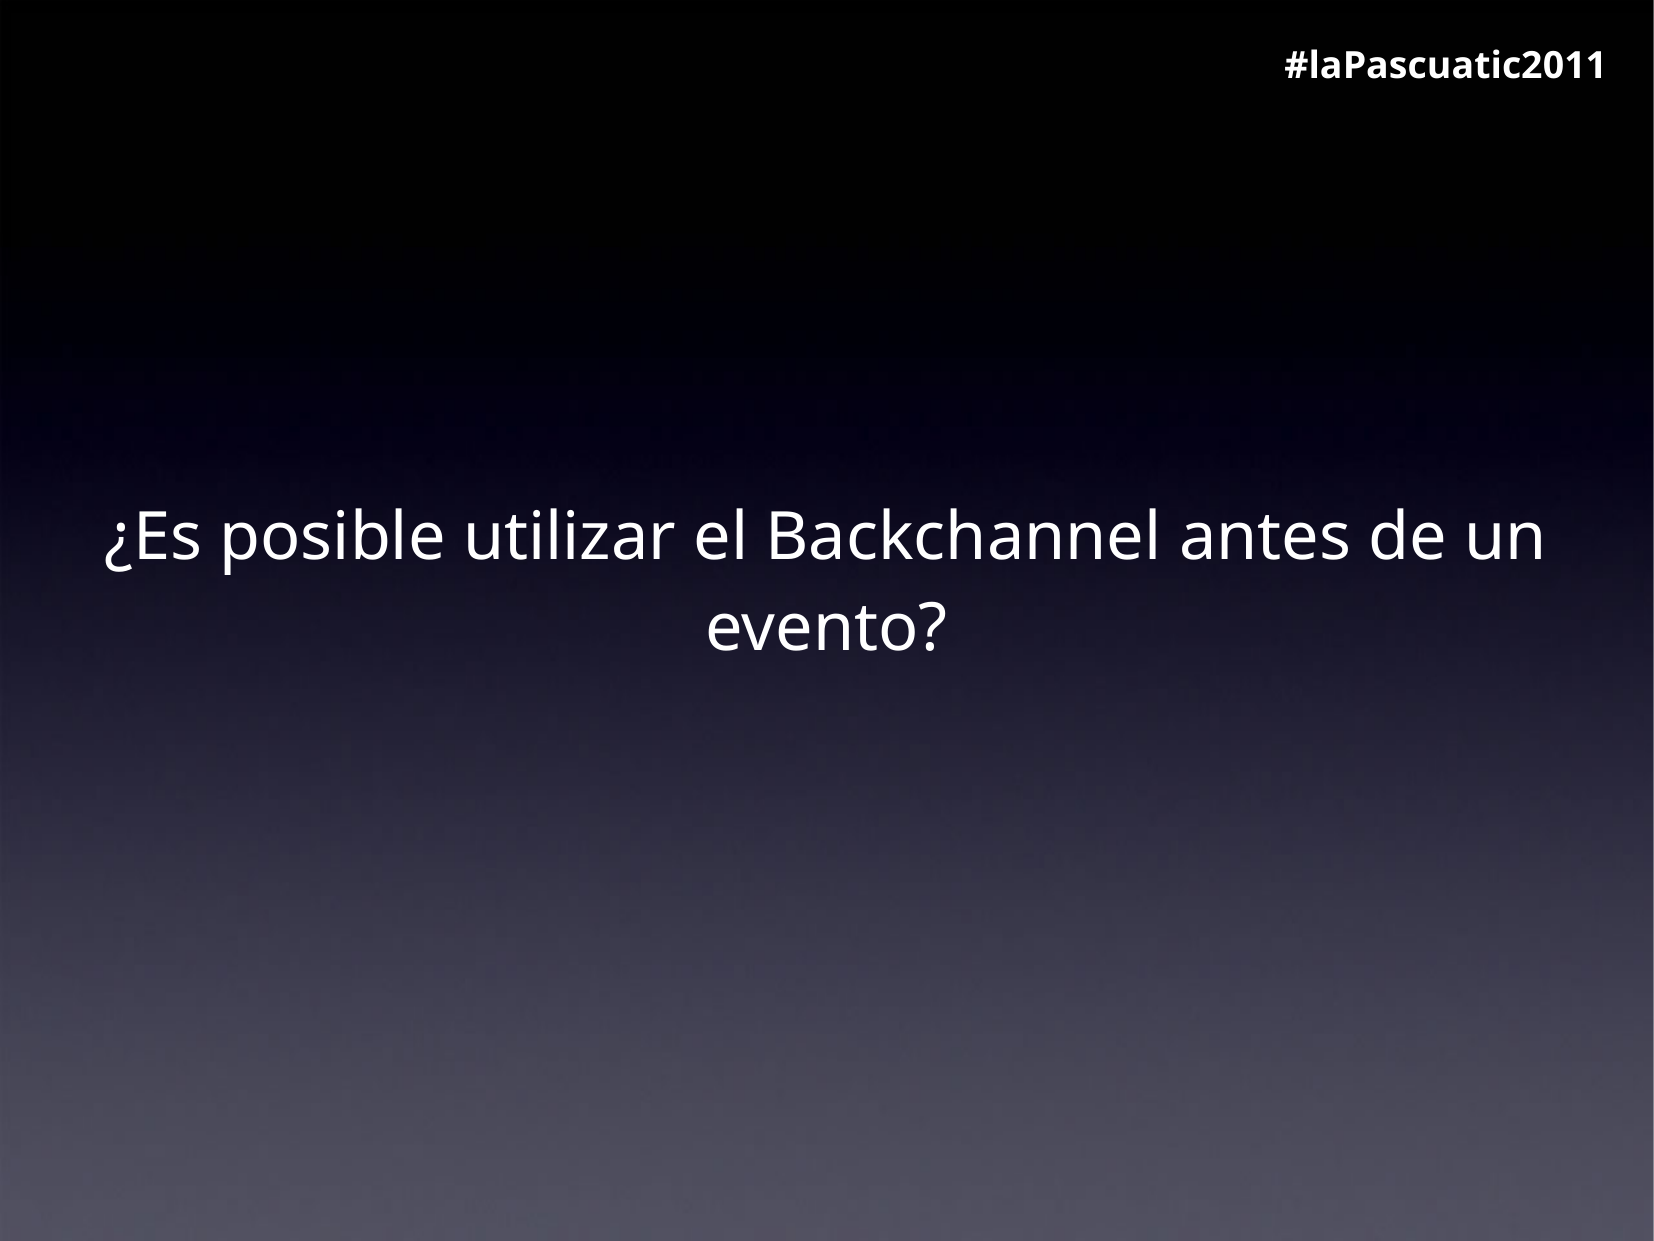

#laPascuatic2011
# ¿Es posible utilizar el Backchannel antes de un evento?